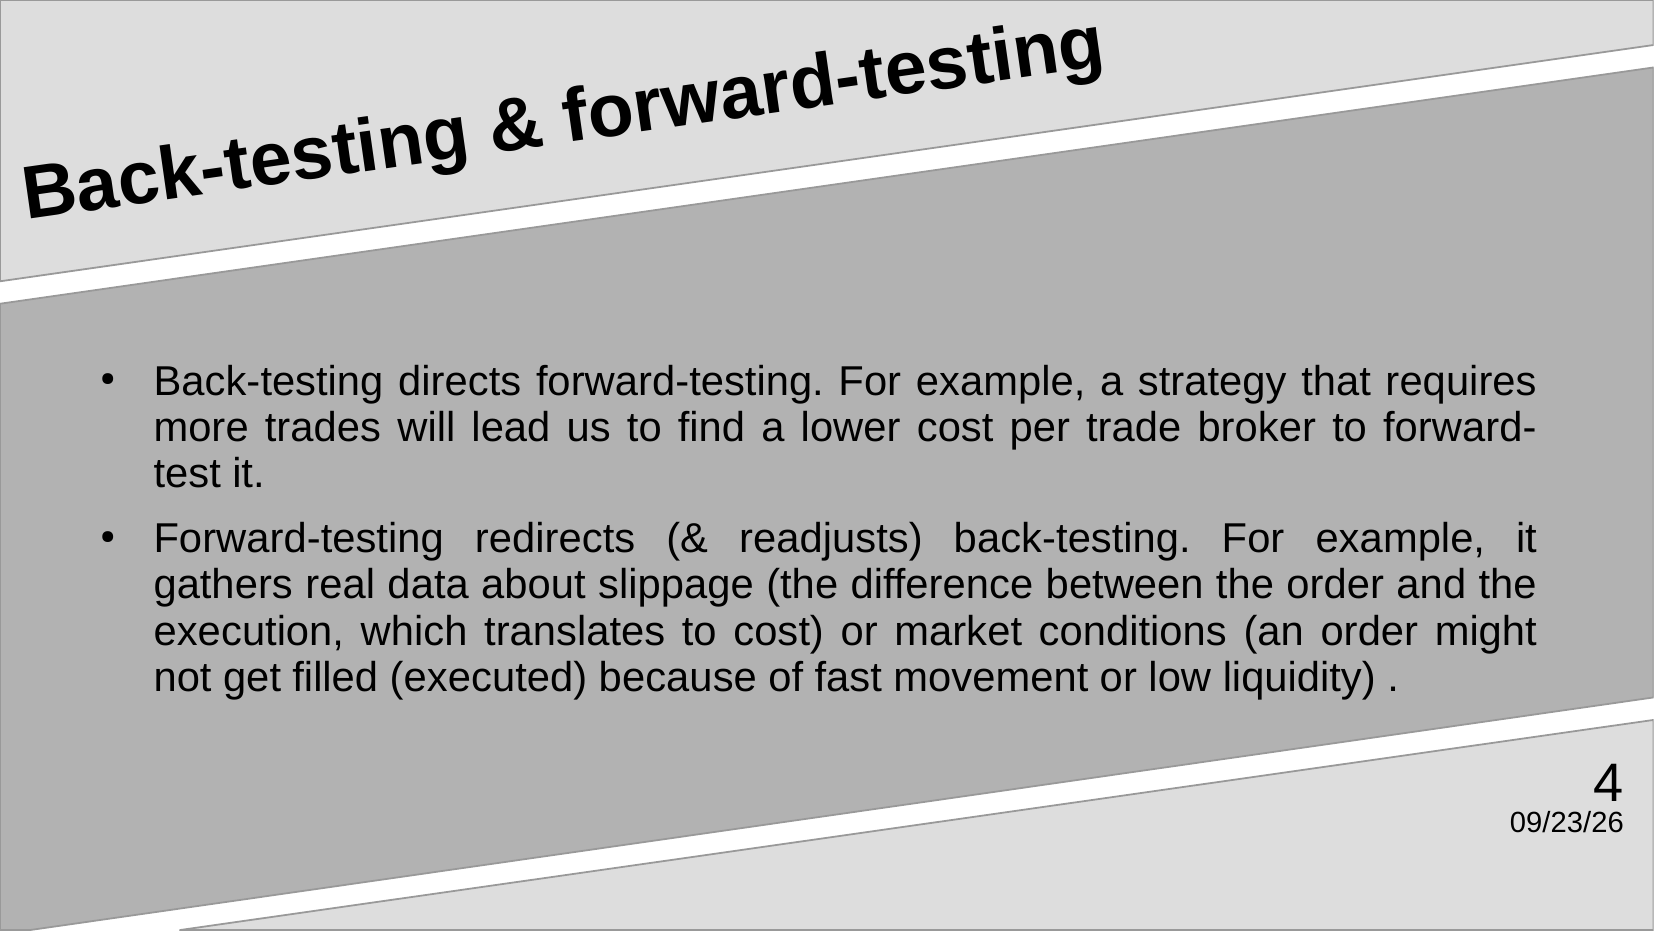

# Back-testing & forward-testing
Back-testing directs forward-testing. For example, a strategy that requires more trades will lead us to find a lower cost per trade broker to forward-test it.
Forward-testing redirects (& readjusts) back-testing. For example, it gathers real data about slippage (the difference between the order and the execution, which translates to cost) or market conditions (an order might not get filled (executed) because of fast movement or low liquidity) .
4